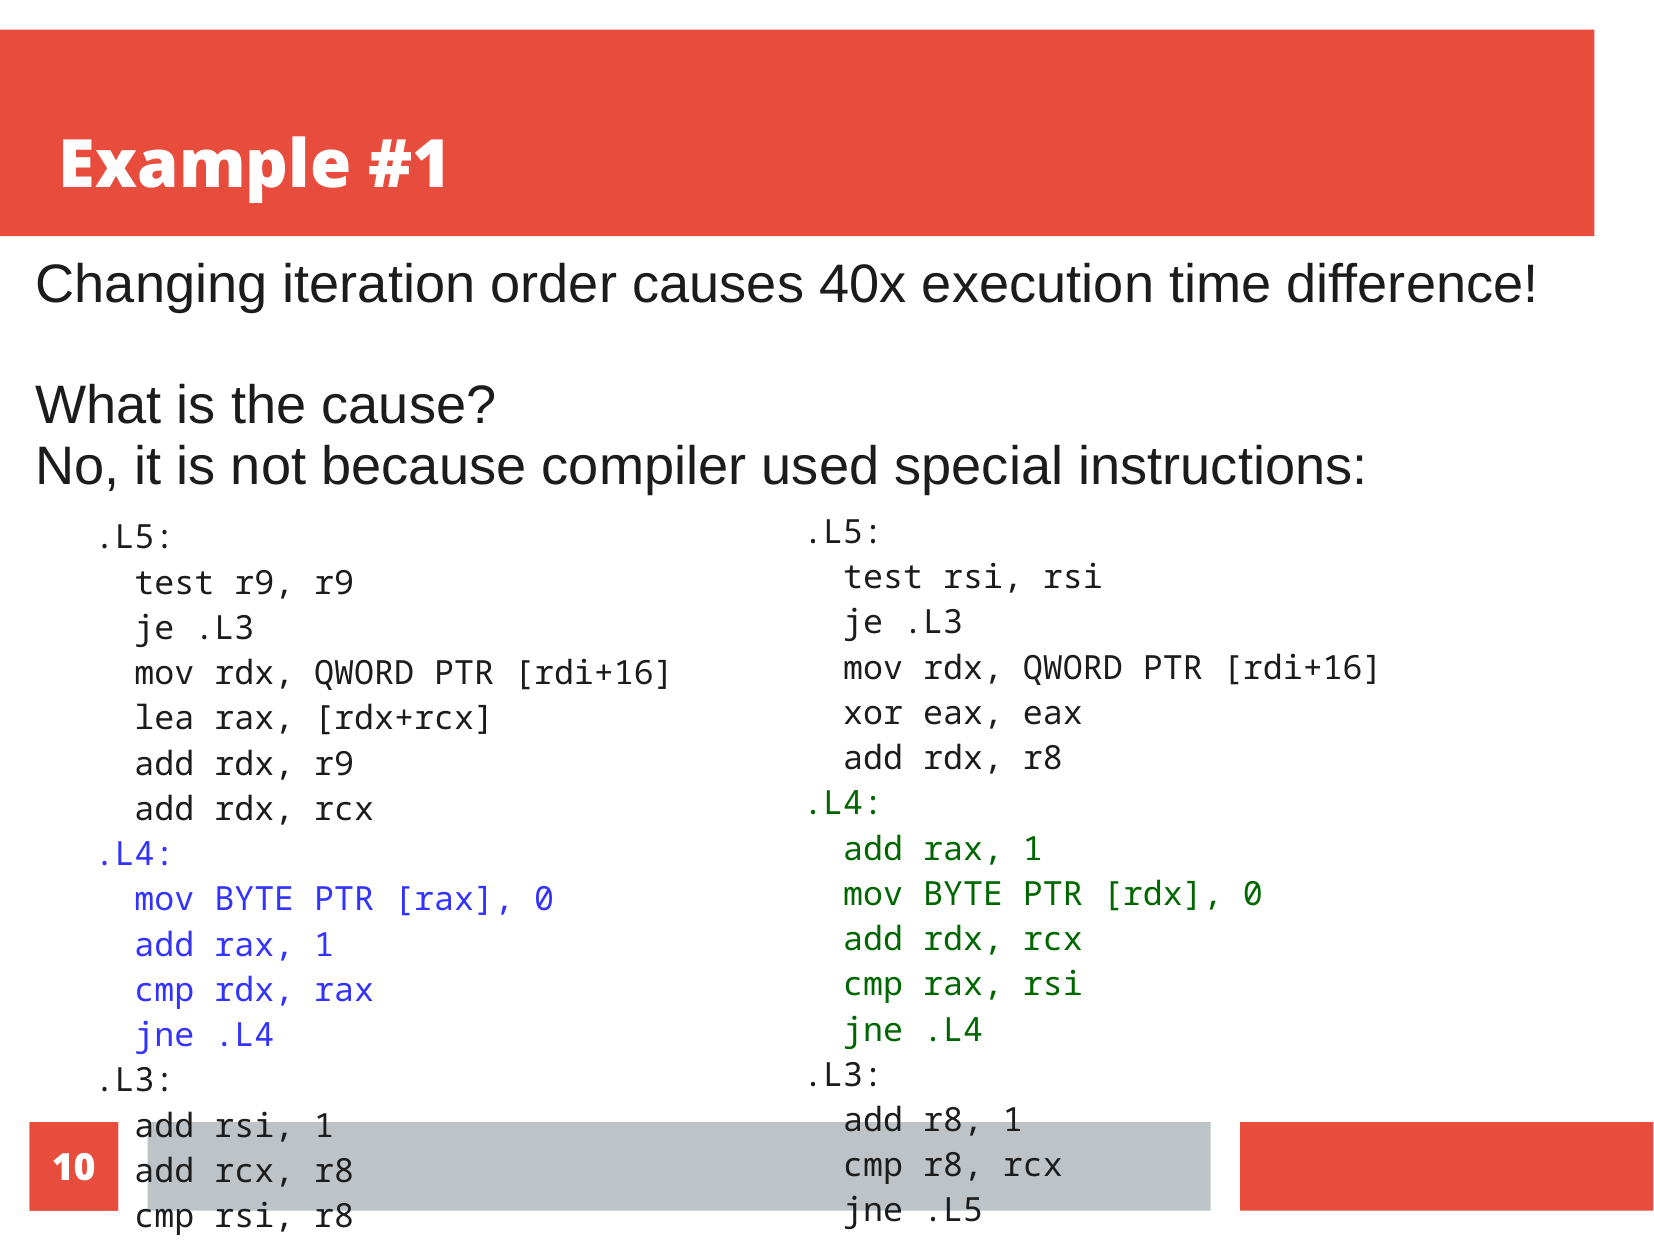

# Example #1
Changing iteration order causes 40x execution time difference!
What is the cause?
No, it is not because compiler used special instructions:
.L5:
 test rsi, rsi
 je .L3
 mov rdx, QWORD PTR [rdi+16]
 xor eax, eax
 add rdx, r8
.L4:
 add rax, 1
 mov BYTE PTR [rdx], 0
 add rdx, rcx
 cmp rax, rsi
 jne .L4
.L3:
 add r8, 1
 cmp r8, rcx
 jne .L5
.L5:
 test r9, r9
 je .L3
 mov rdx, QWORD PTR [rdi+16]
 lea rax, [rdx+rcx]
 add rdx, r9
 add rdx, rcx
.L4:
 mov BYTE PTR [rax], 0
 add rax, 1
 cmp rdx, rax
 jne .L4
.L3:
 add rsi, 1
 add rcx, r8
 cmp rsi, r8
 jne .L5
10